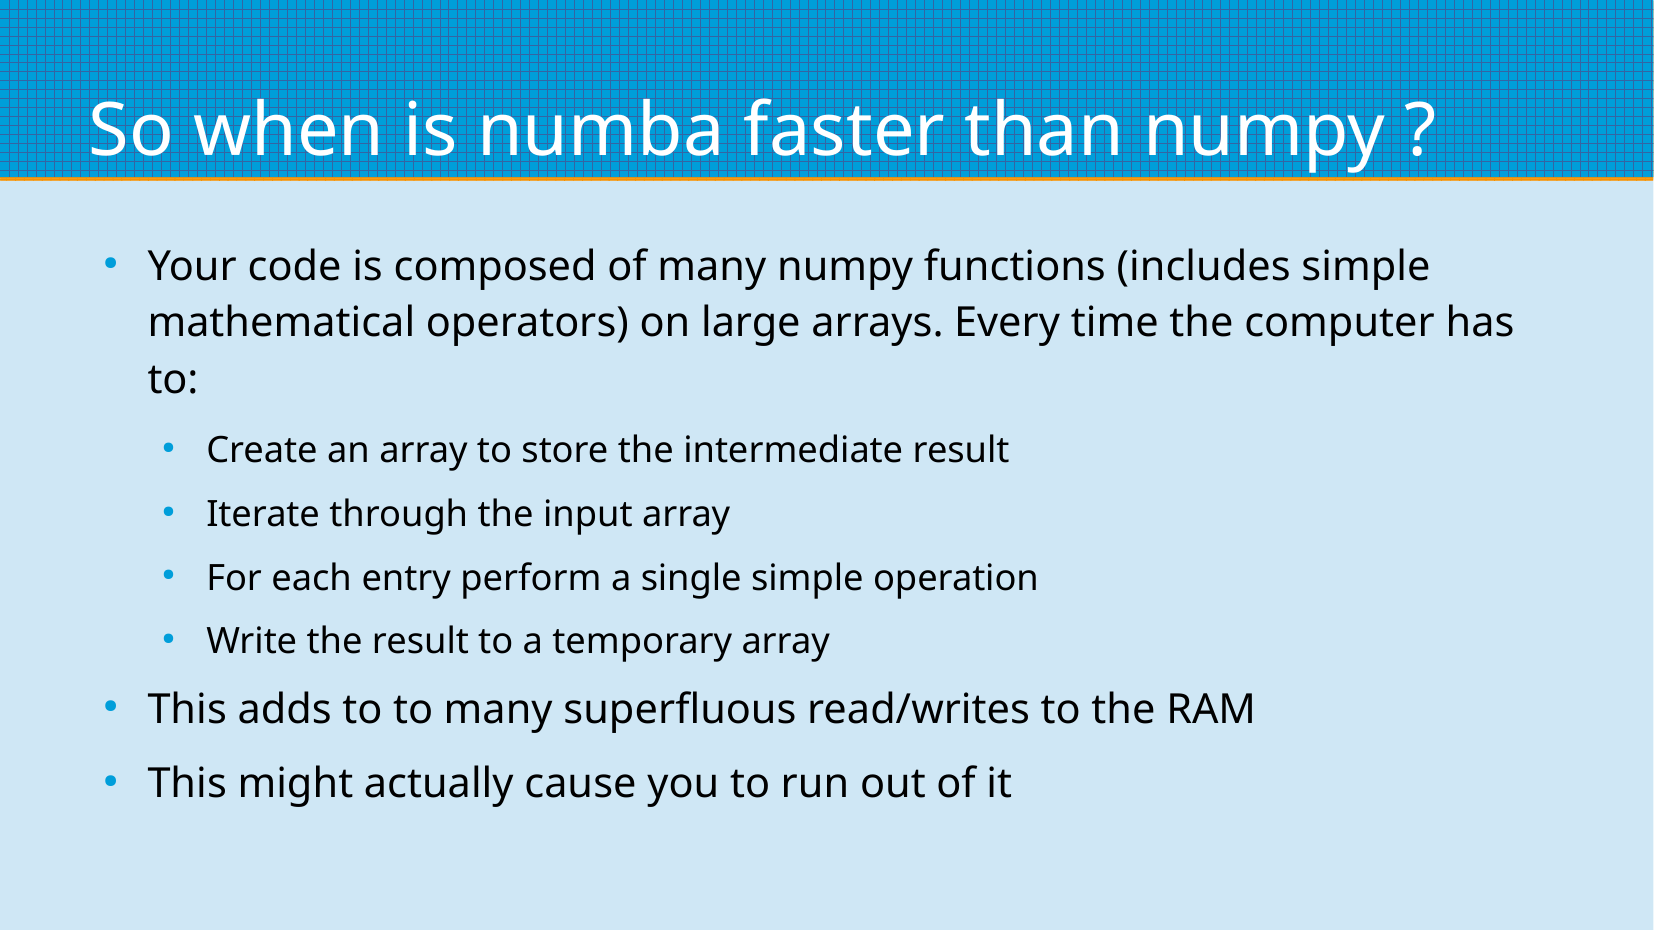

# So when is numba faster than numpy ?
Your code is composed of many numpy functions (includes simple mathematical operators) on large arrays. Every time the computer has to:
Create an array to store the intermediate result
Iterate through the input array
For each entry perform a single simple operation
Write the result to a temporary array
This adds to to many superfluous read/writes to the RAM
This might actually cause you to run out of it